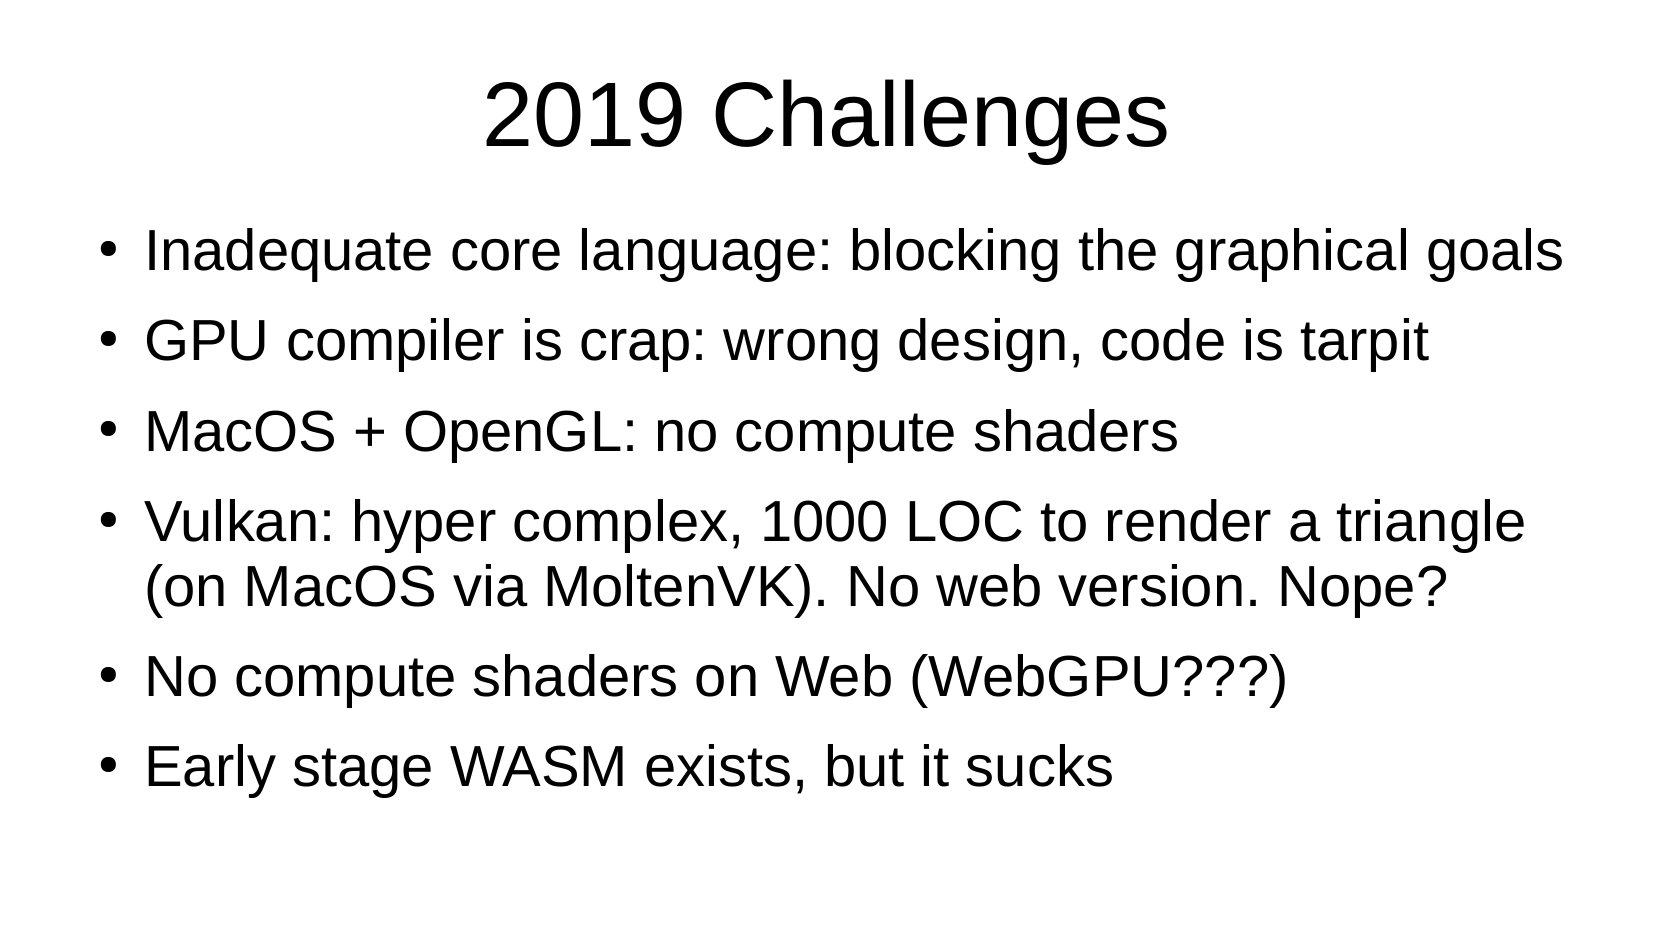

# 2019 Challenges
Inadequate core language: blocking the graphical goals
GPU compiler is crap: wrong design, code is tarpit
MacOS + OpenGL: no compute shaders
Vulkan: hyper complex, 1000 LOC to render a triangle (on MacOS via MoltenVK). No web version. Nope?
No compute shaders on Web (WebGPU???)
Early stage WASM exists, but it sucks